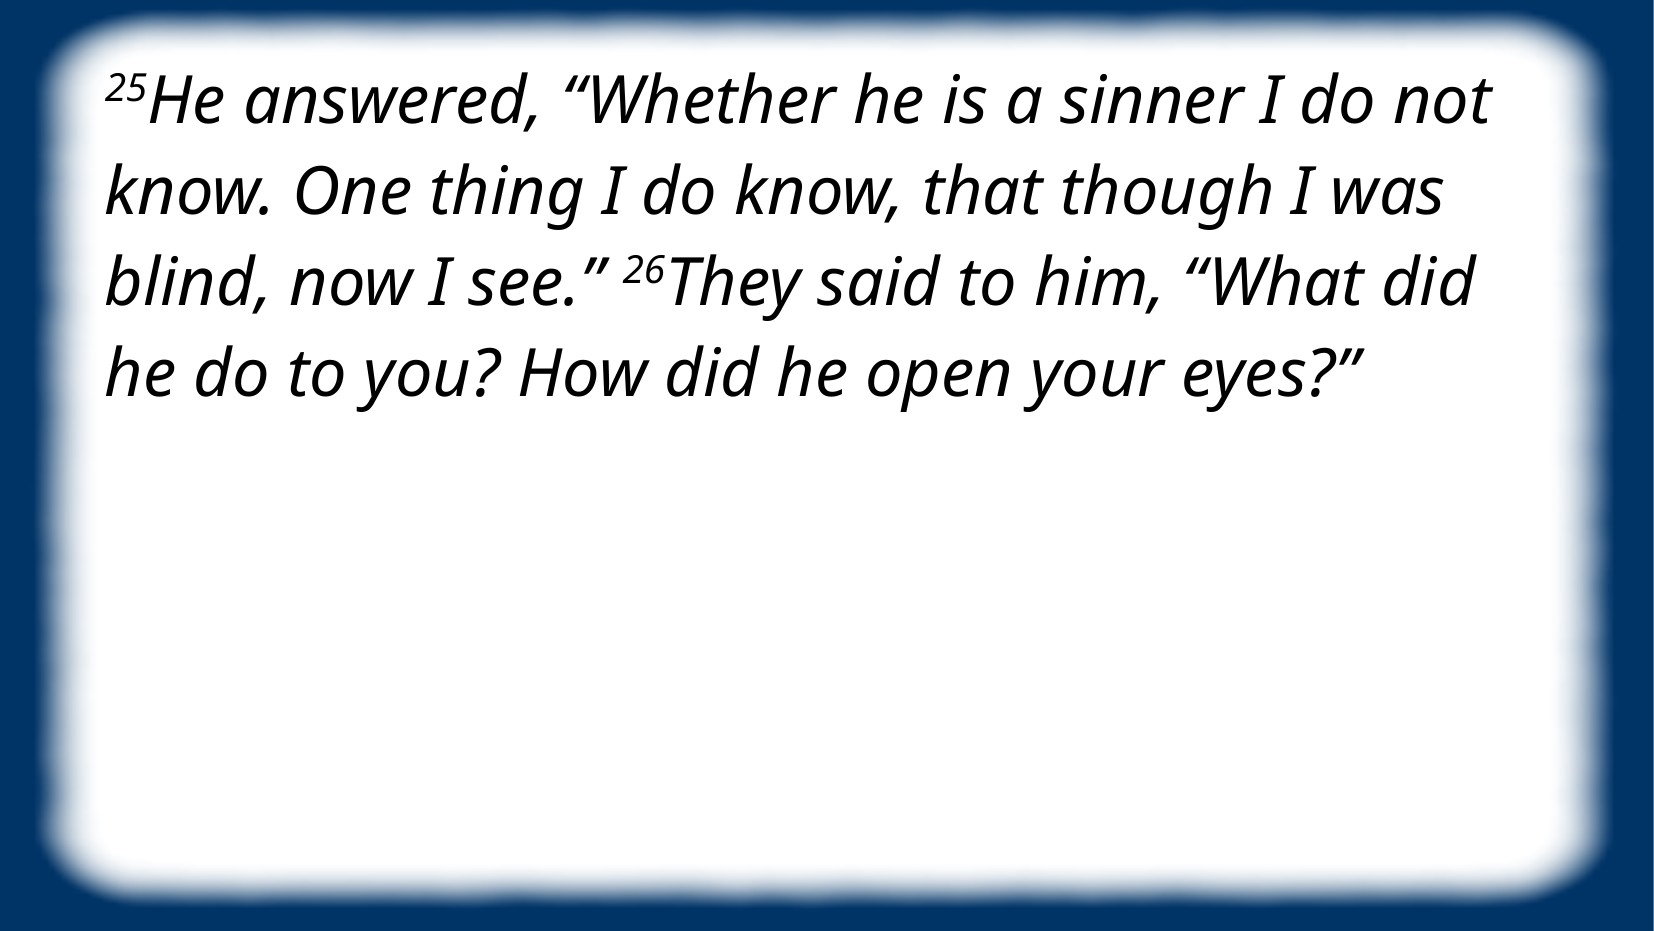

25He answered, “Whether he is a sinner I do not know. One thing I do know, that though I was blind, now I see.” 26They said to him, “What did he do to you? How did he open your eyes?”